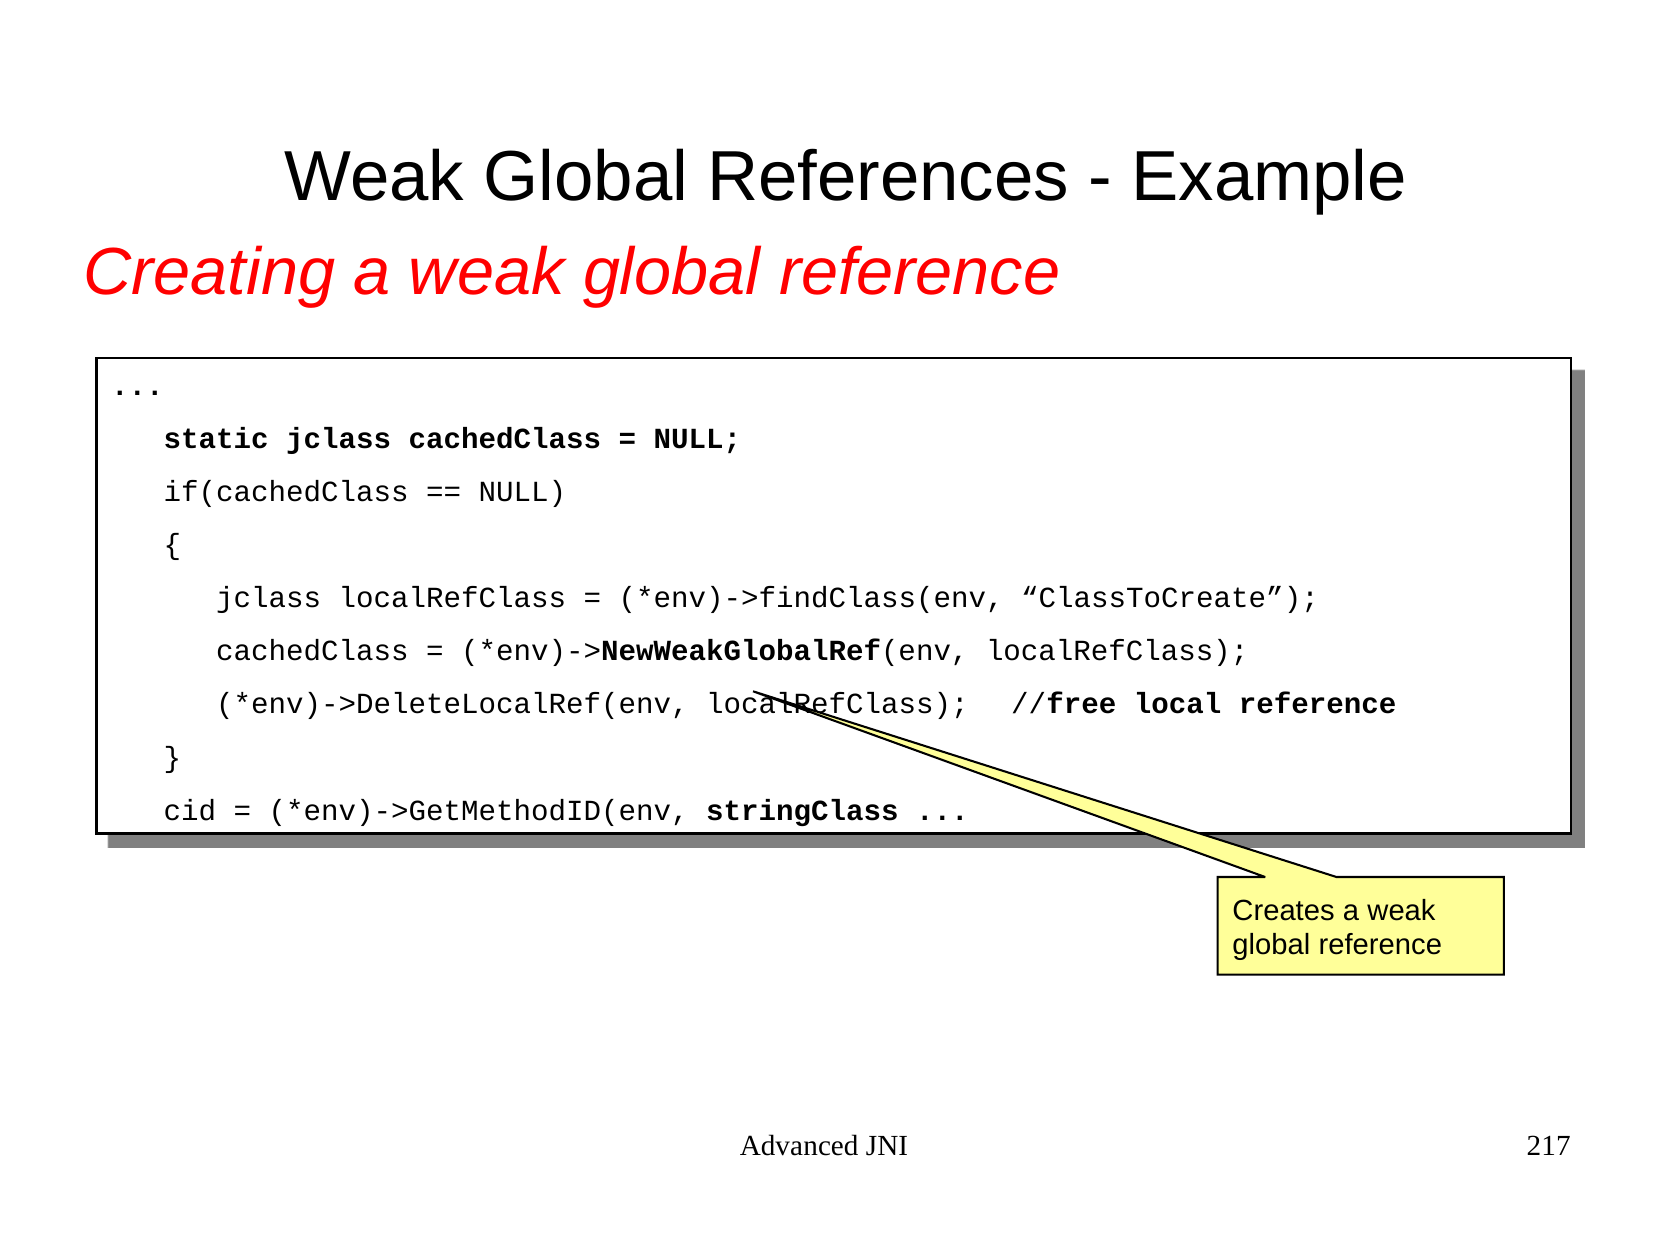

# Weak Global References - Example
Creating a weak global reference
...
 static jclass cachedClass = NULL;
 if(cachedClass == NULL)
 {
 jclass localRefClass = (*env)->findClass(env, “ClassToCreate”);
 cachedClass = (*env)->NewWeakGlobalRef(env, localRefClass);
 (*env)->DeleteLocalRef(env, localRefClass);	//free local reference
 }
 cid = (*env)->GetMethodID(env, stringClass ...
Creates a weak global reference
Advanced JNI
217